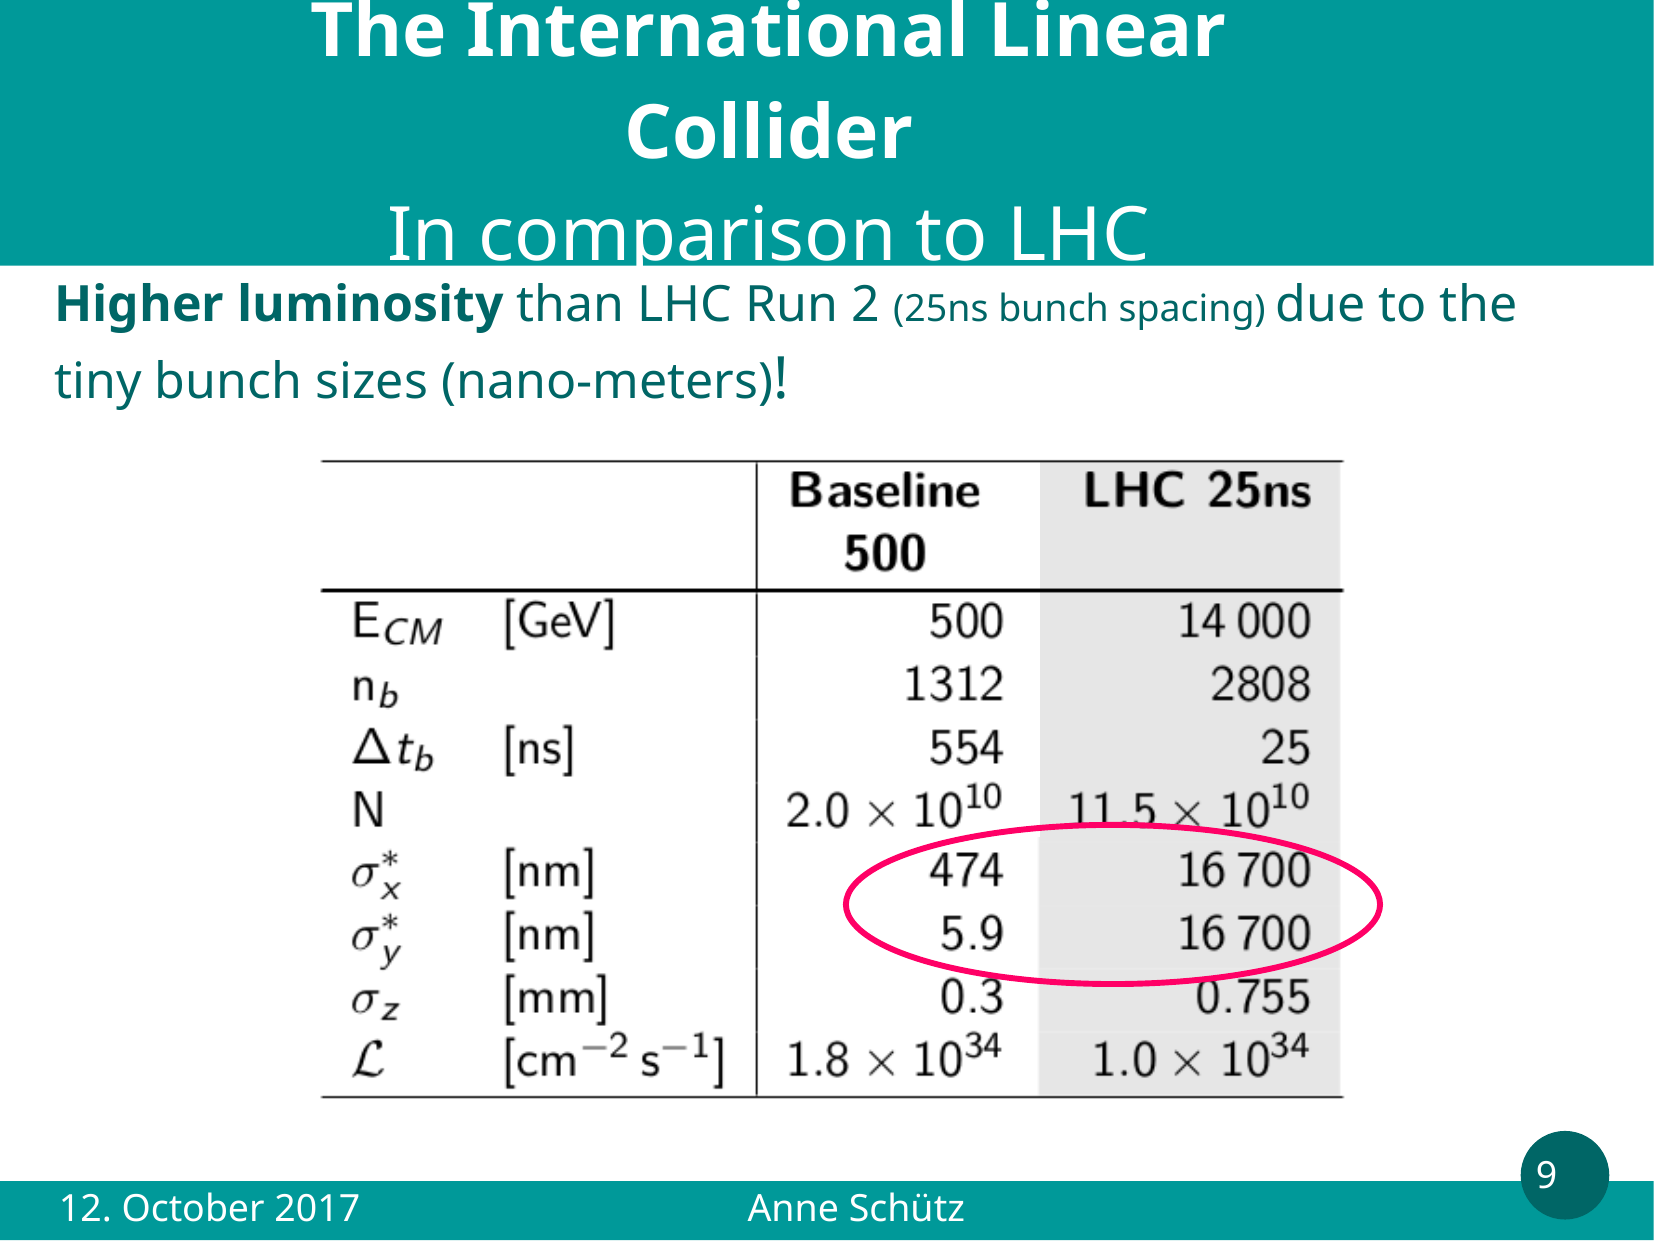

# The International Linear Collider In comparison to LHC
Higher luminosity than LHC Run 2 (25ns bunch spacing) due to the tiny bunch sizes (nano-meters)!